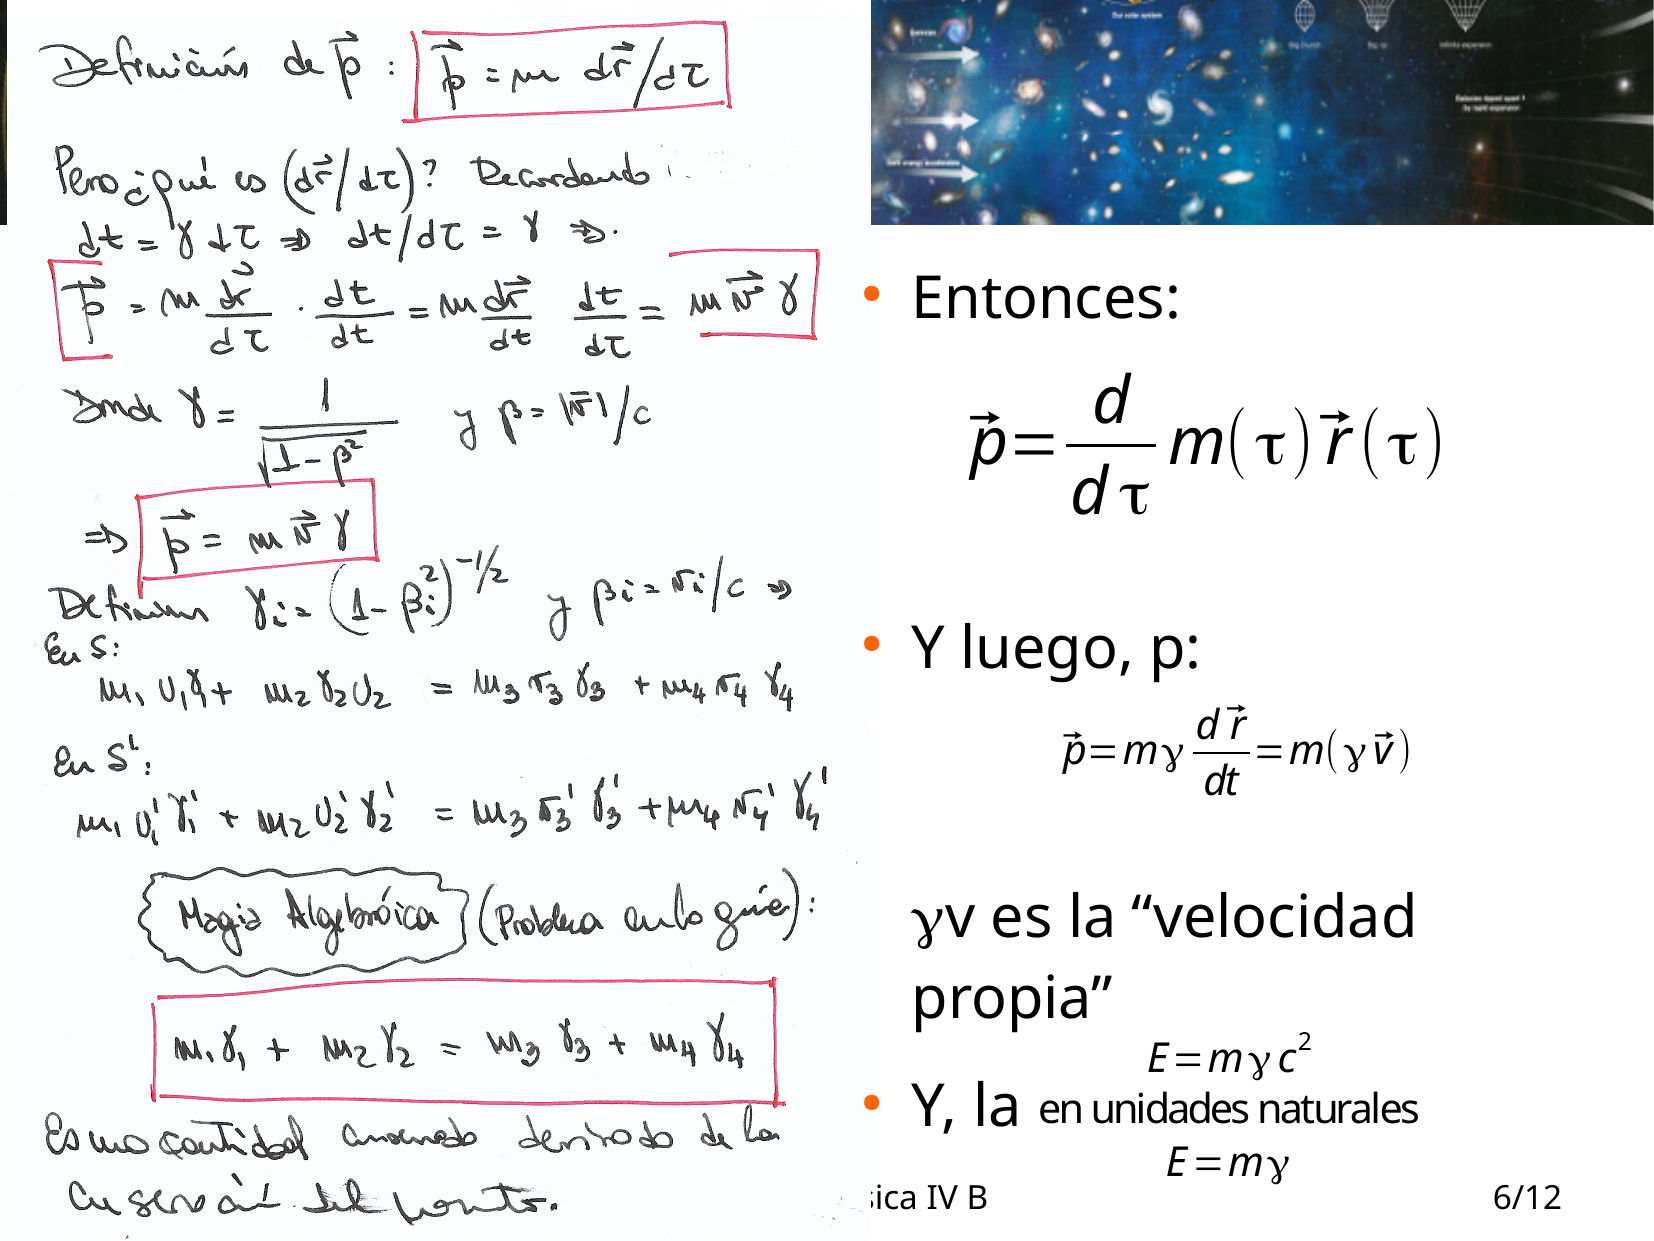

#
Entonces:
Y luego, p:
gv es la “velocidad propia”
Y, la energía total:
H. Asorey - Física IV B
6